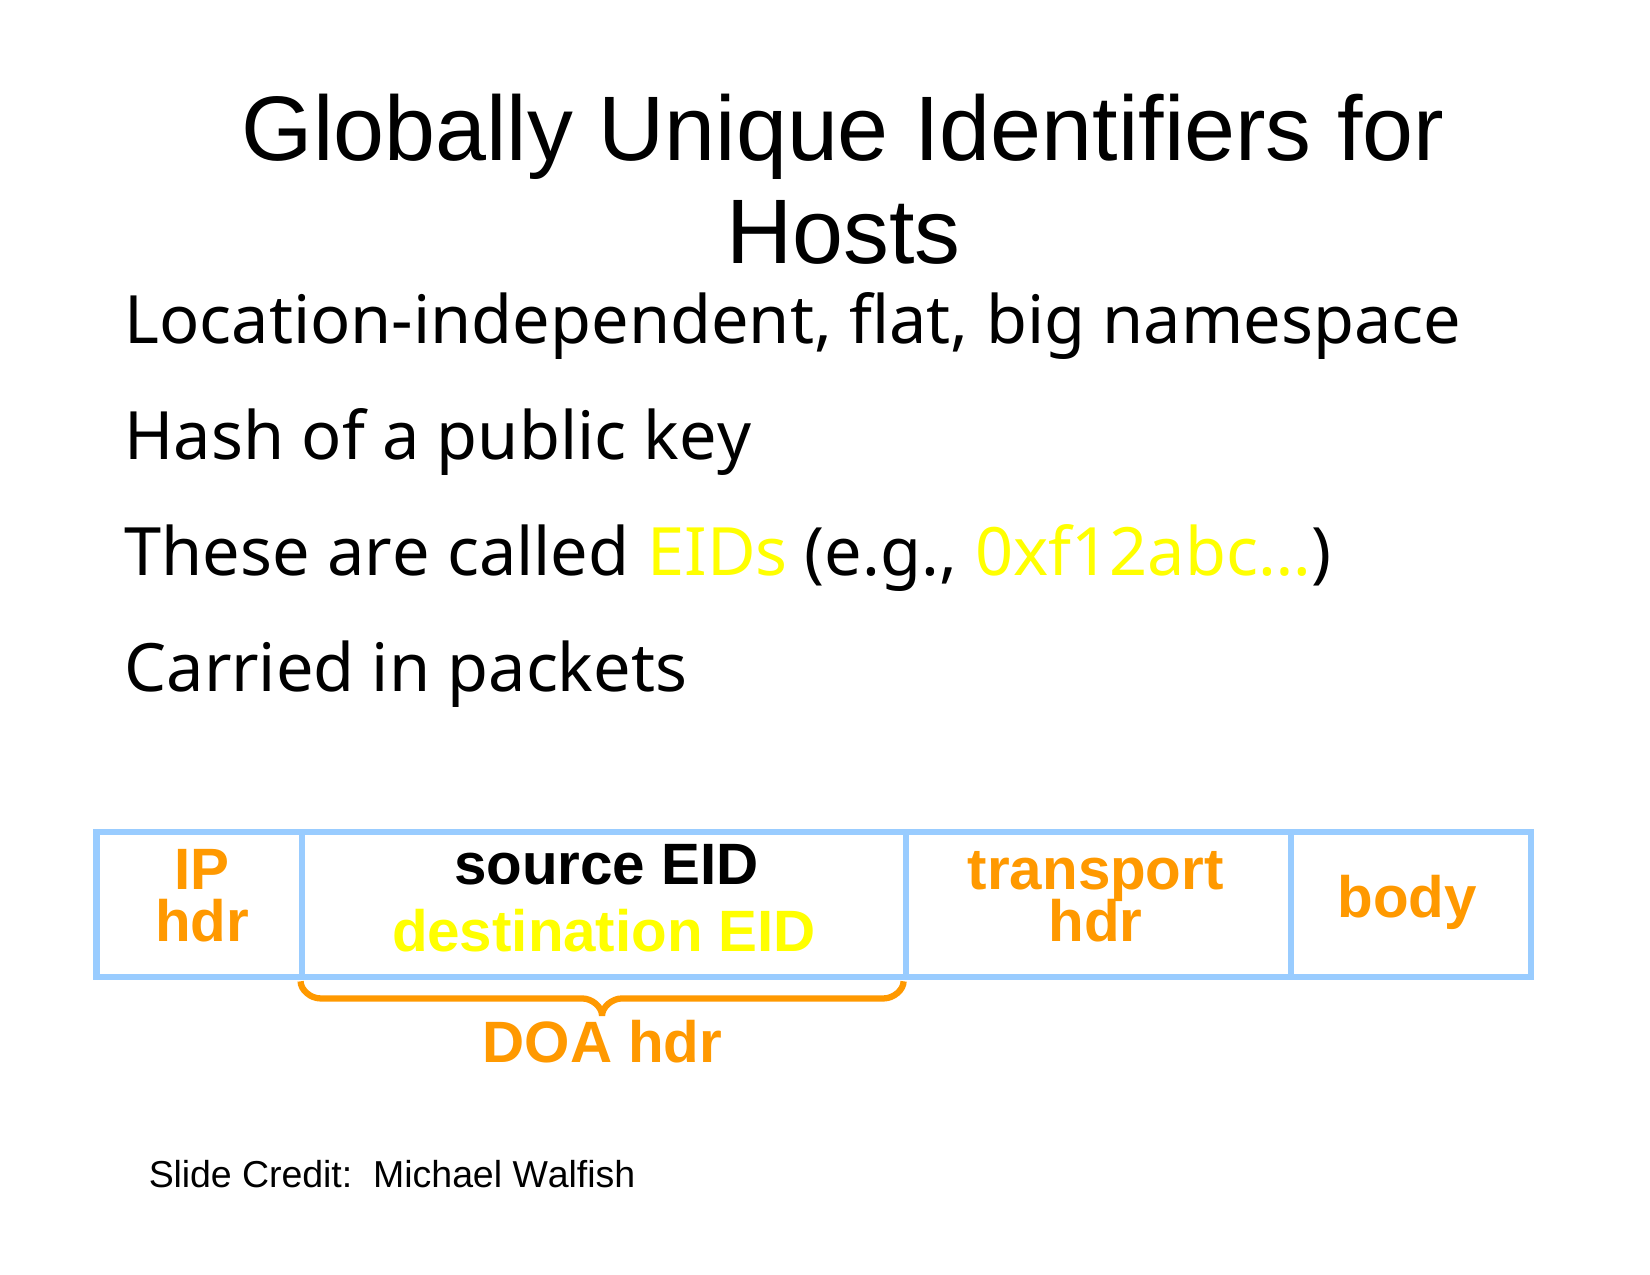

# Globally Unique Identifiers for Hosts
Location-independent, flat, big namespace
Hash of a public key
These are called EIDs (e.g., 0xf12abc…)
Carried in packets
body
source EID
IP
hdr
transport hdr
destination EID
DOA hdr
Slide Credit: Michael Walfish